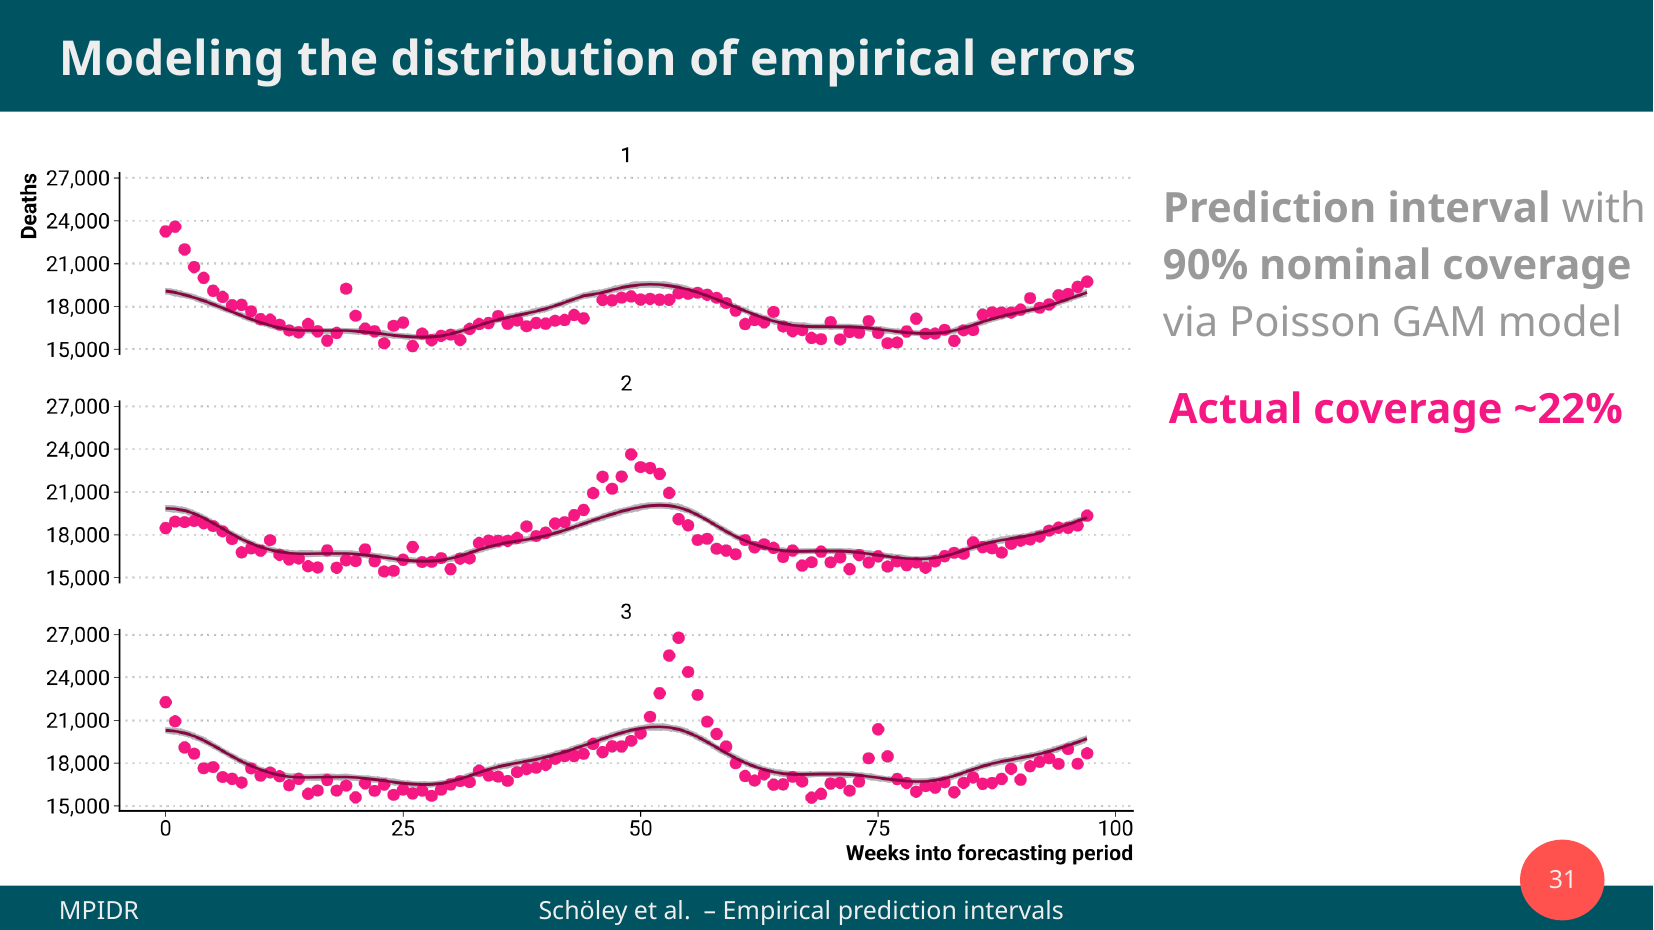

# Modeling the distribution of empirical errors
Prediction interval with
90% nominal coverage
via Poisson GAM model
Actual coverage ~22%
31
MPIDR
Schöley et al. – Empirical prediction intervals